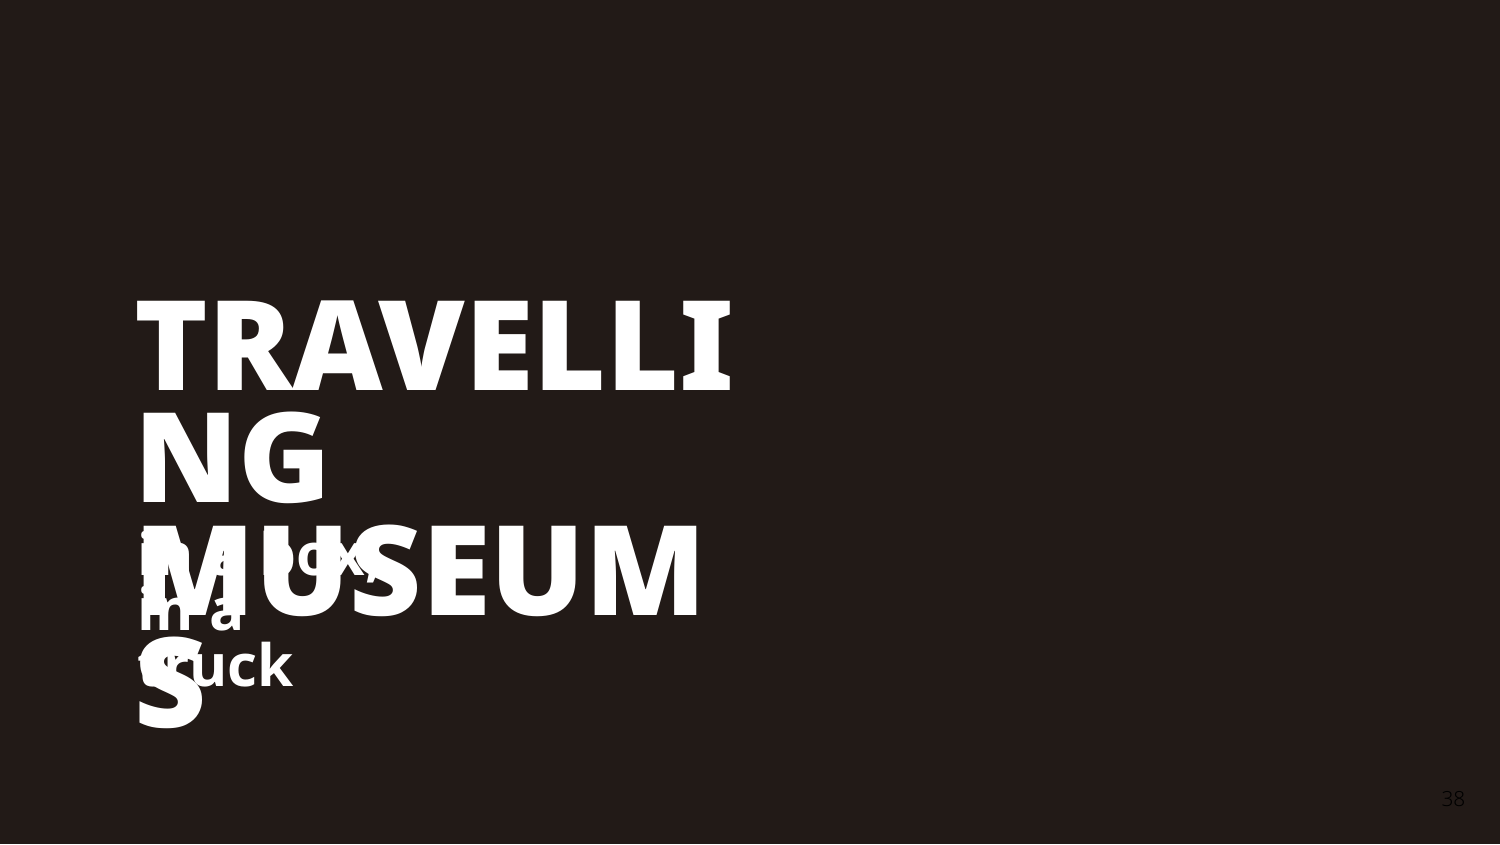

# Travelling Museums
in a box,
in a truck